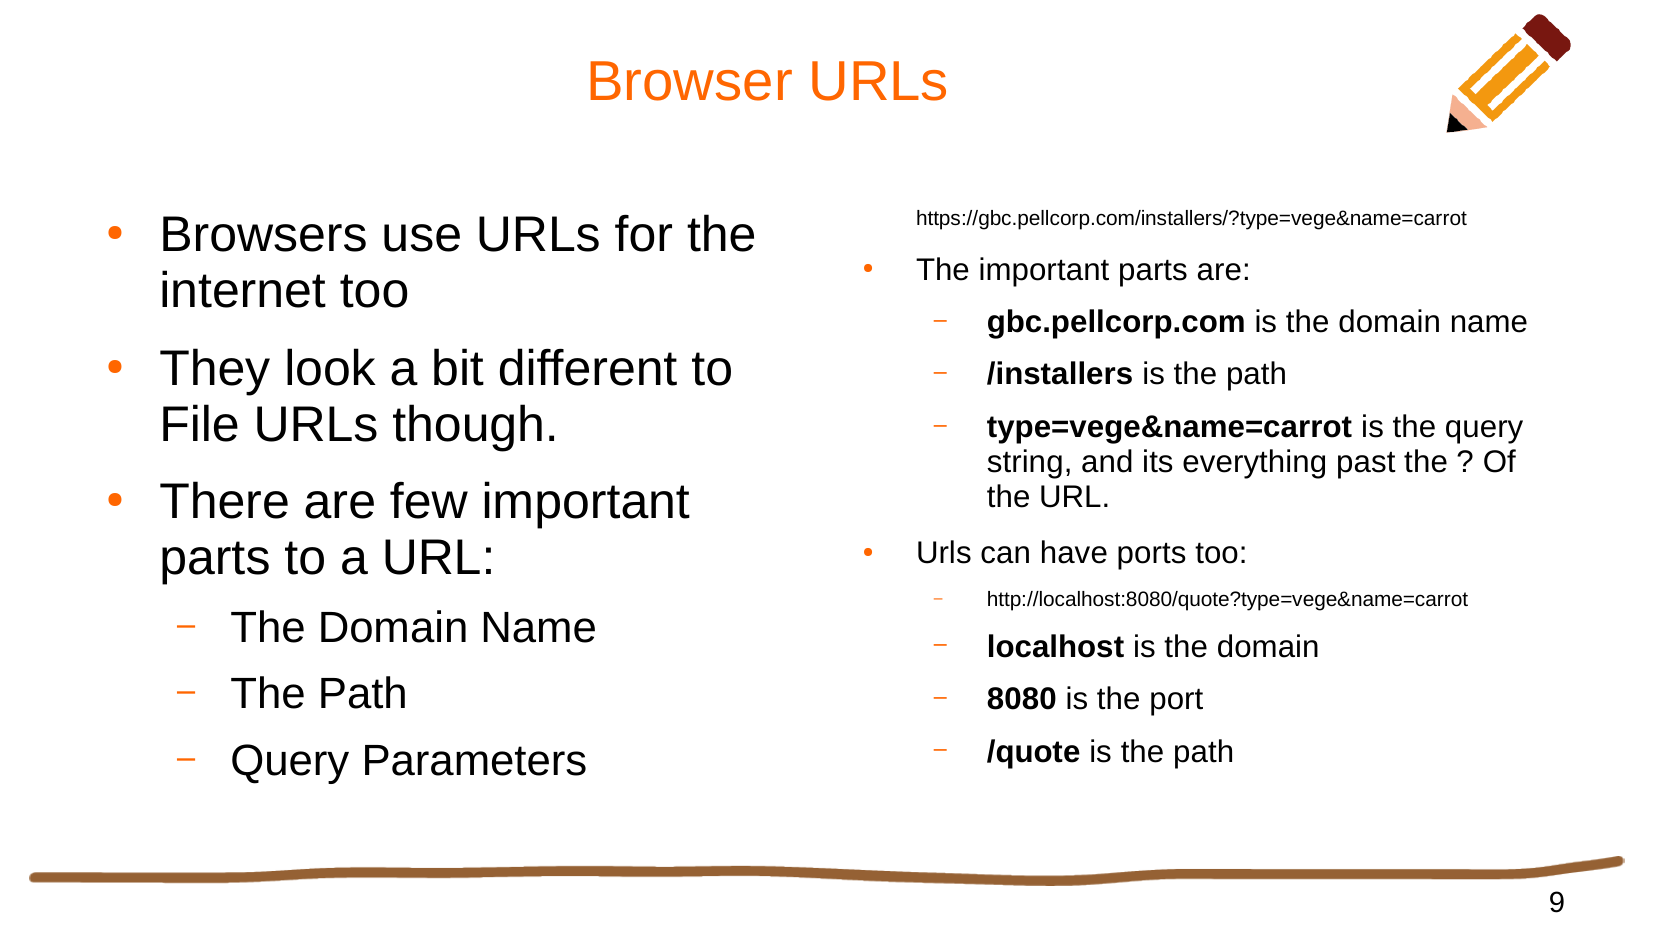

# Browser URLs
Browsers use URLs for the internet too
They look a bit different to File URLs though.
There are few important parts to a URL:
The Domain Name
The Path
Query Parameters
https://gbc.pellcorp.com/installers/?type=vege&name=carrot
The important parts are:
gbc.pellcorp.com is the domain name
/installers is the path
type=vege&name=carrot is the query string, and its everything past the ? Of the URL.
Urls can have ports too:
http://localhost:8080/quote?type=vege&name=carrot
localhost is the domain
8080 is the port
/quote is the path
9